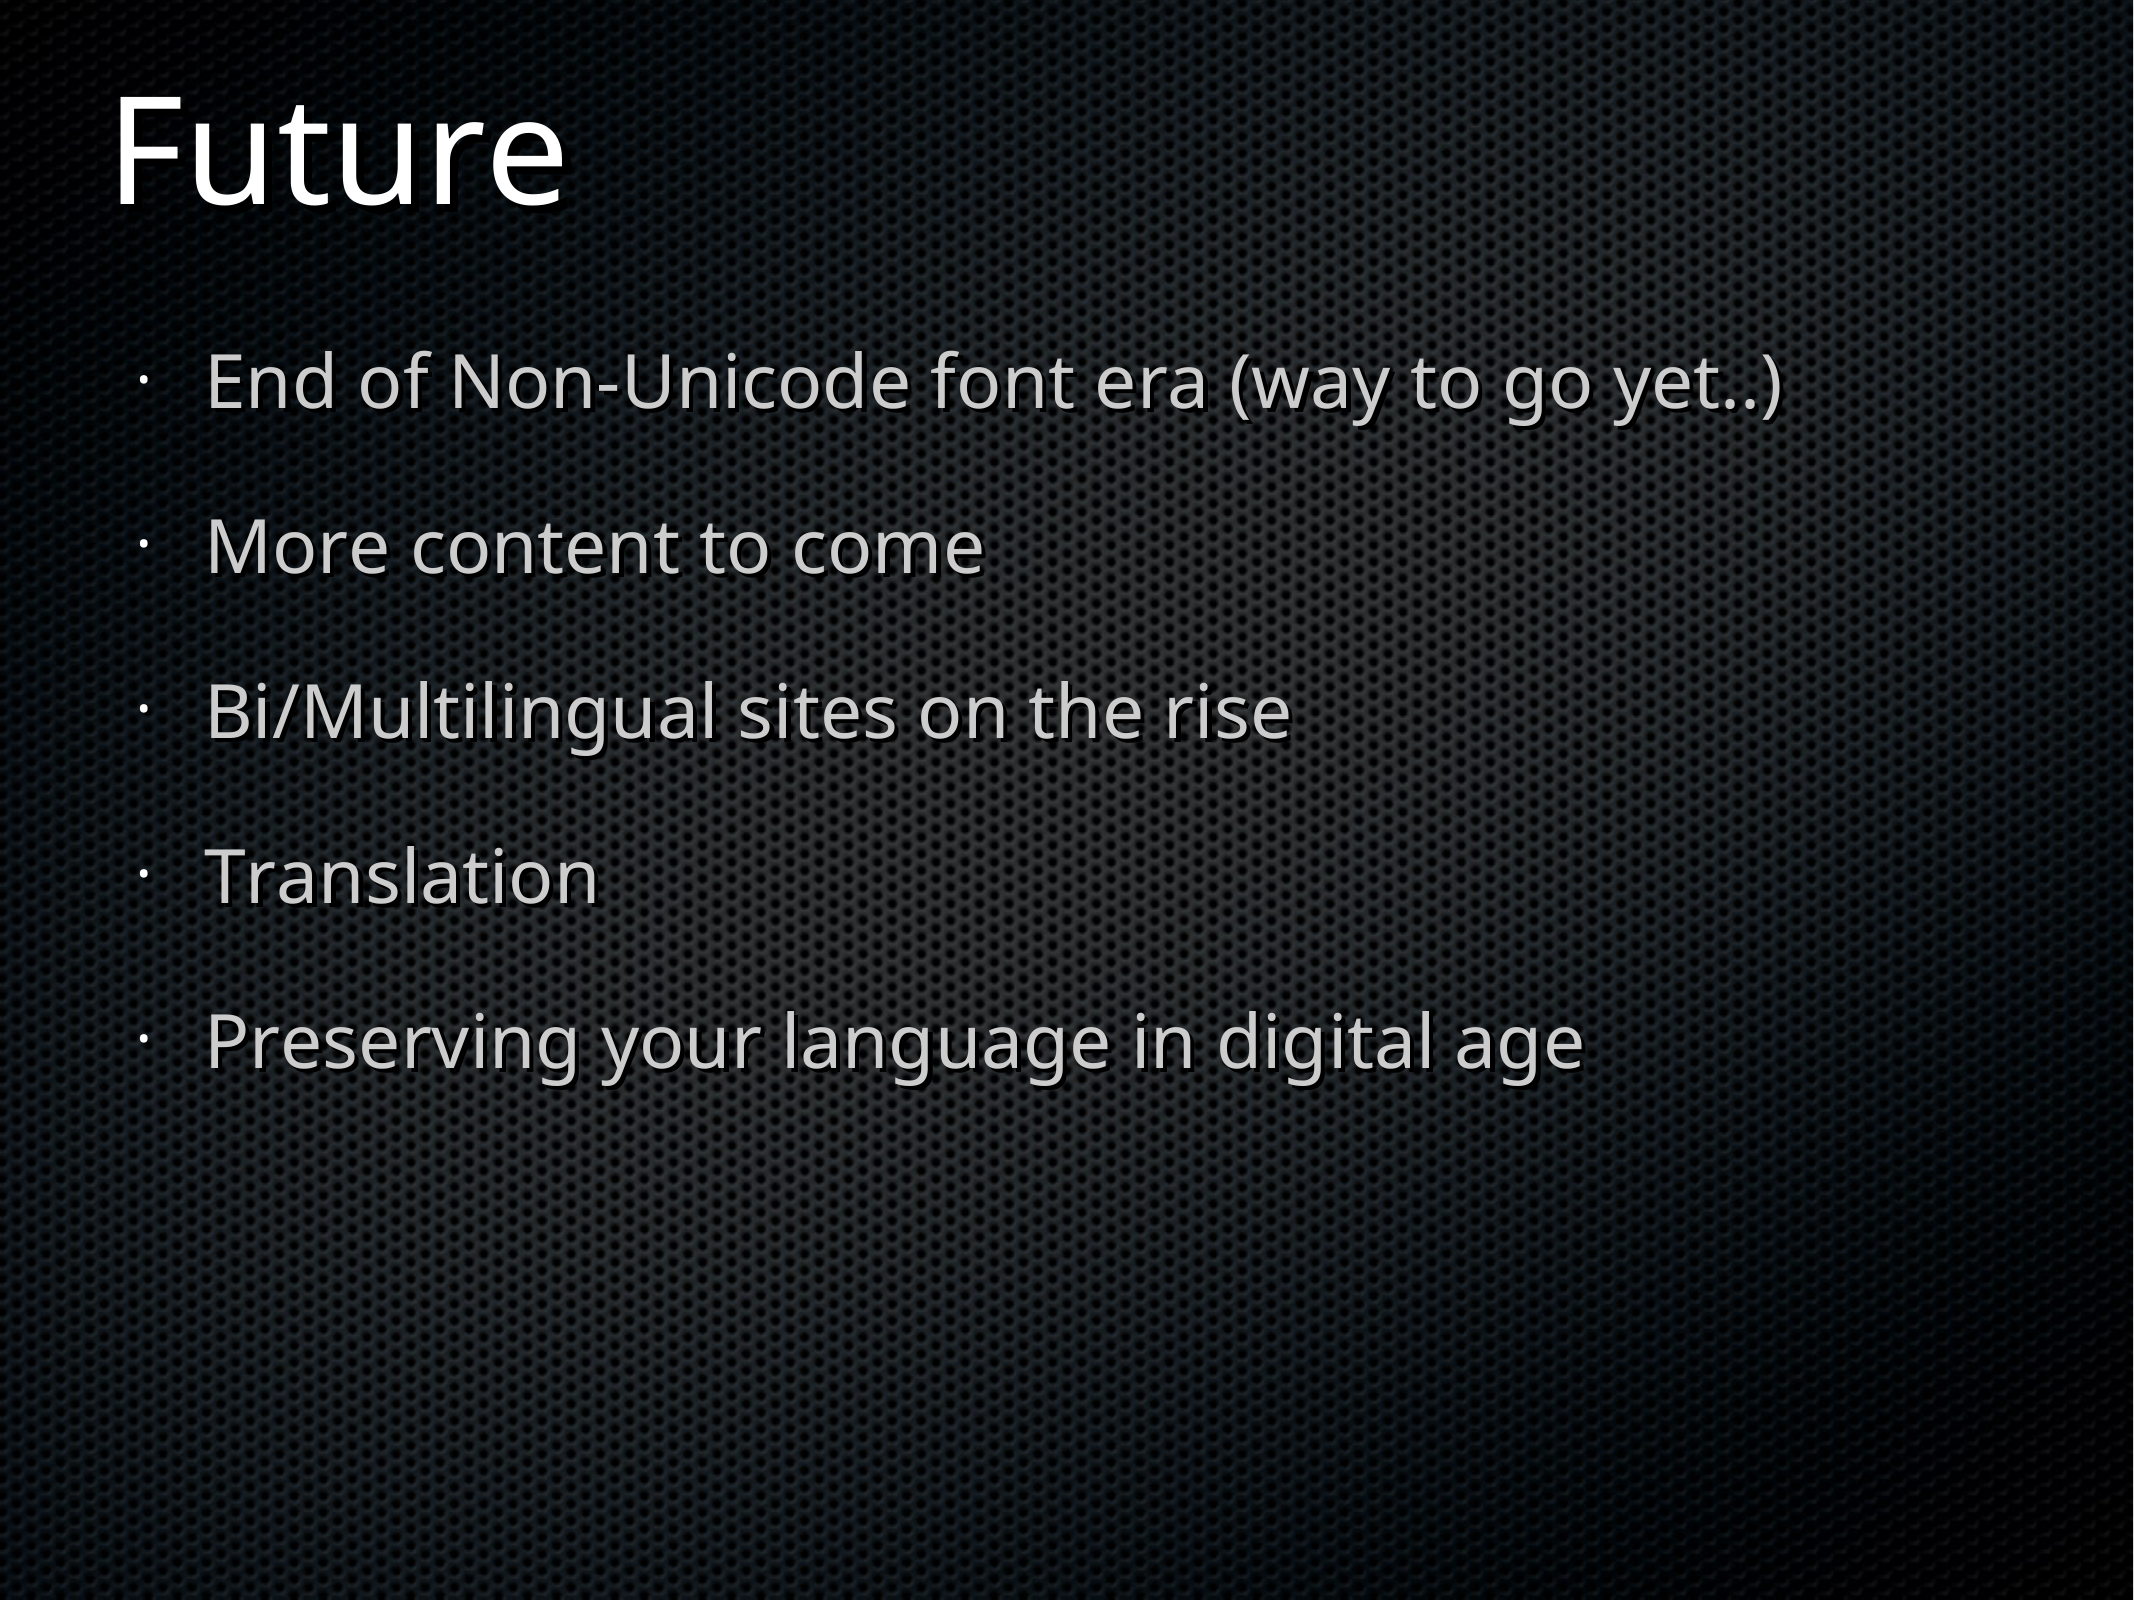

# Future
End of Non-Unicode font era (way to go yet..)
More content to come
Bi/Multilingual sites on the rise
Translation
Preserving your language in digital age